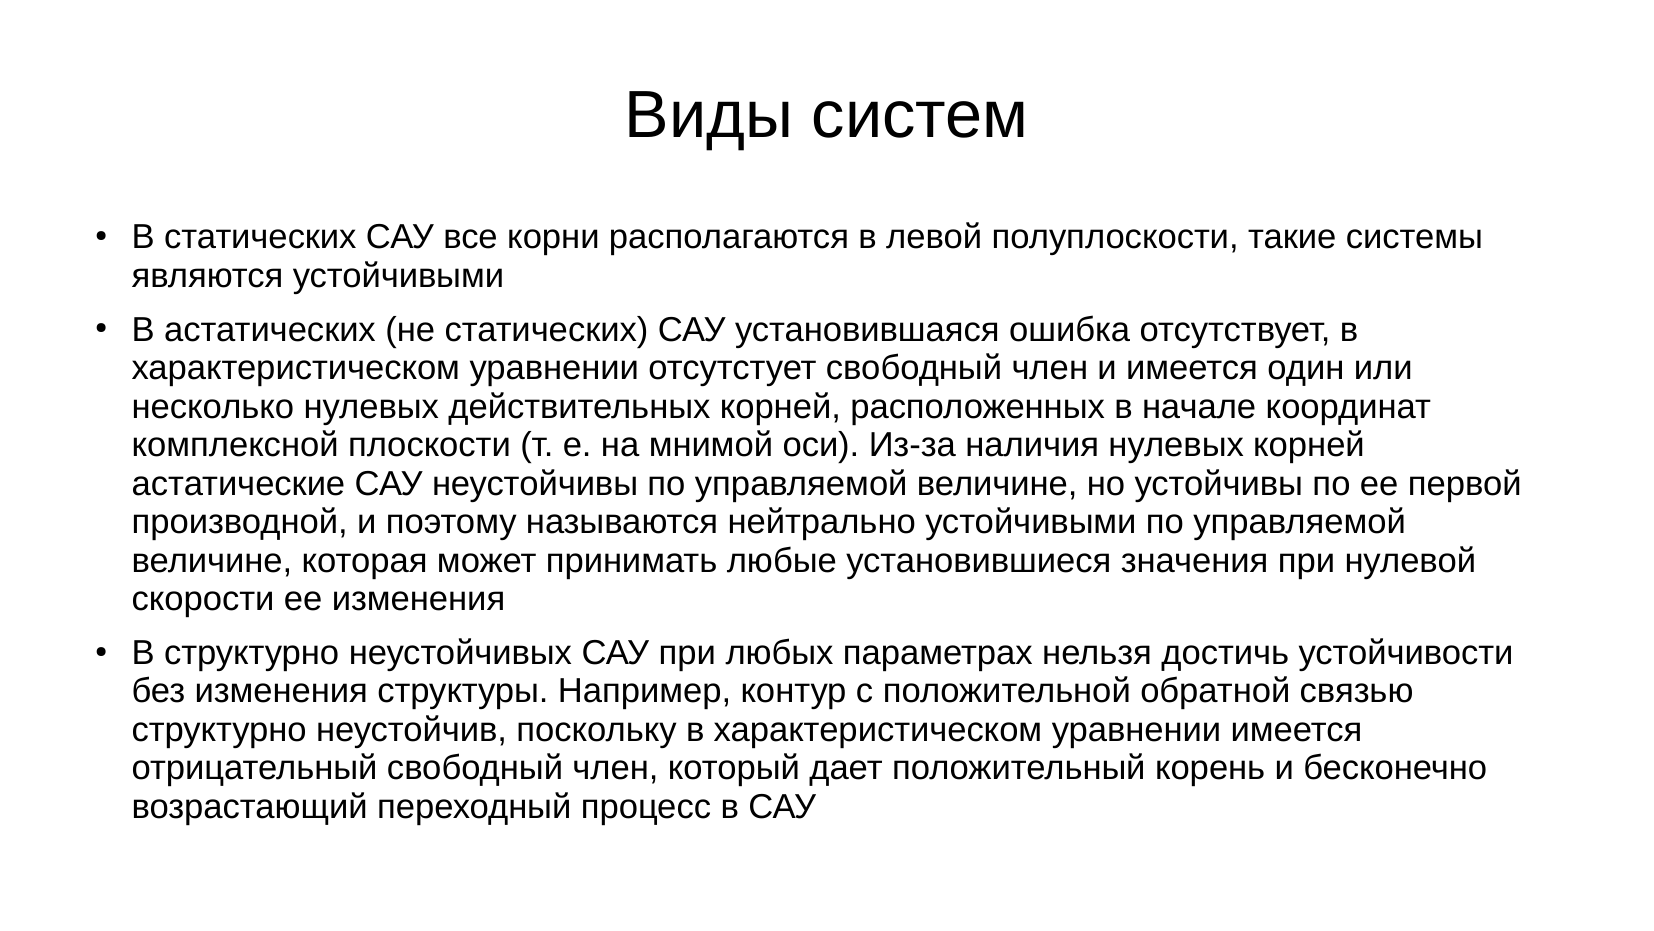

# Виды систем
В статических САУ все корни располагаются в левой полуплоскости, такие системы являются устойчивыми
В астатических (не статических) САУ установившаяся ошибка отсутствует, в характеристическом уравнении отсутстует свободный член и имеется один или несколько нулевых действительных корней, расположенных в начале координат комплексной плоскости (т. е. на мнимой оси). Из-за наличия нулевых корней астатические САУ неустойчивы по управляемой величине, но устойчивы по ее первой производной, и поэтому называются нейтрально устойчивыми по управляемой величине, которая может принимать любые установившиеся значения при нулевой скорости ее изменения
В структурно неустойчивых САУ при любых параметрах нельзя достичь устойчивости без изменения структуры. Например, контур с положительной обратной связью структурно неустойчив, поскольку в характеристическом уравнении имеется отрицательный свободный член, который дает положительный корень и бесконечно возрастающий переходный процесс в САУ